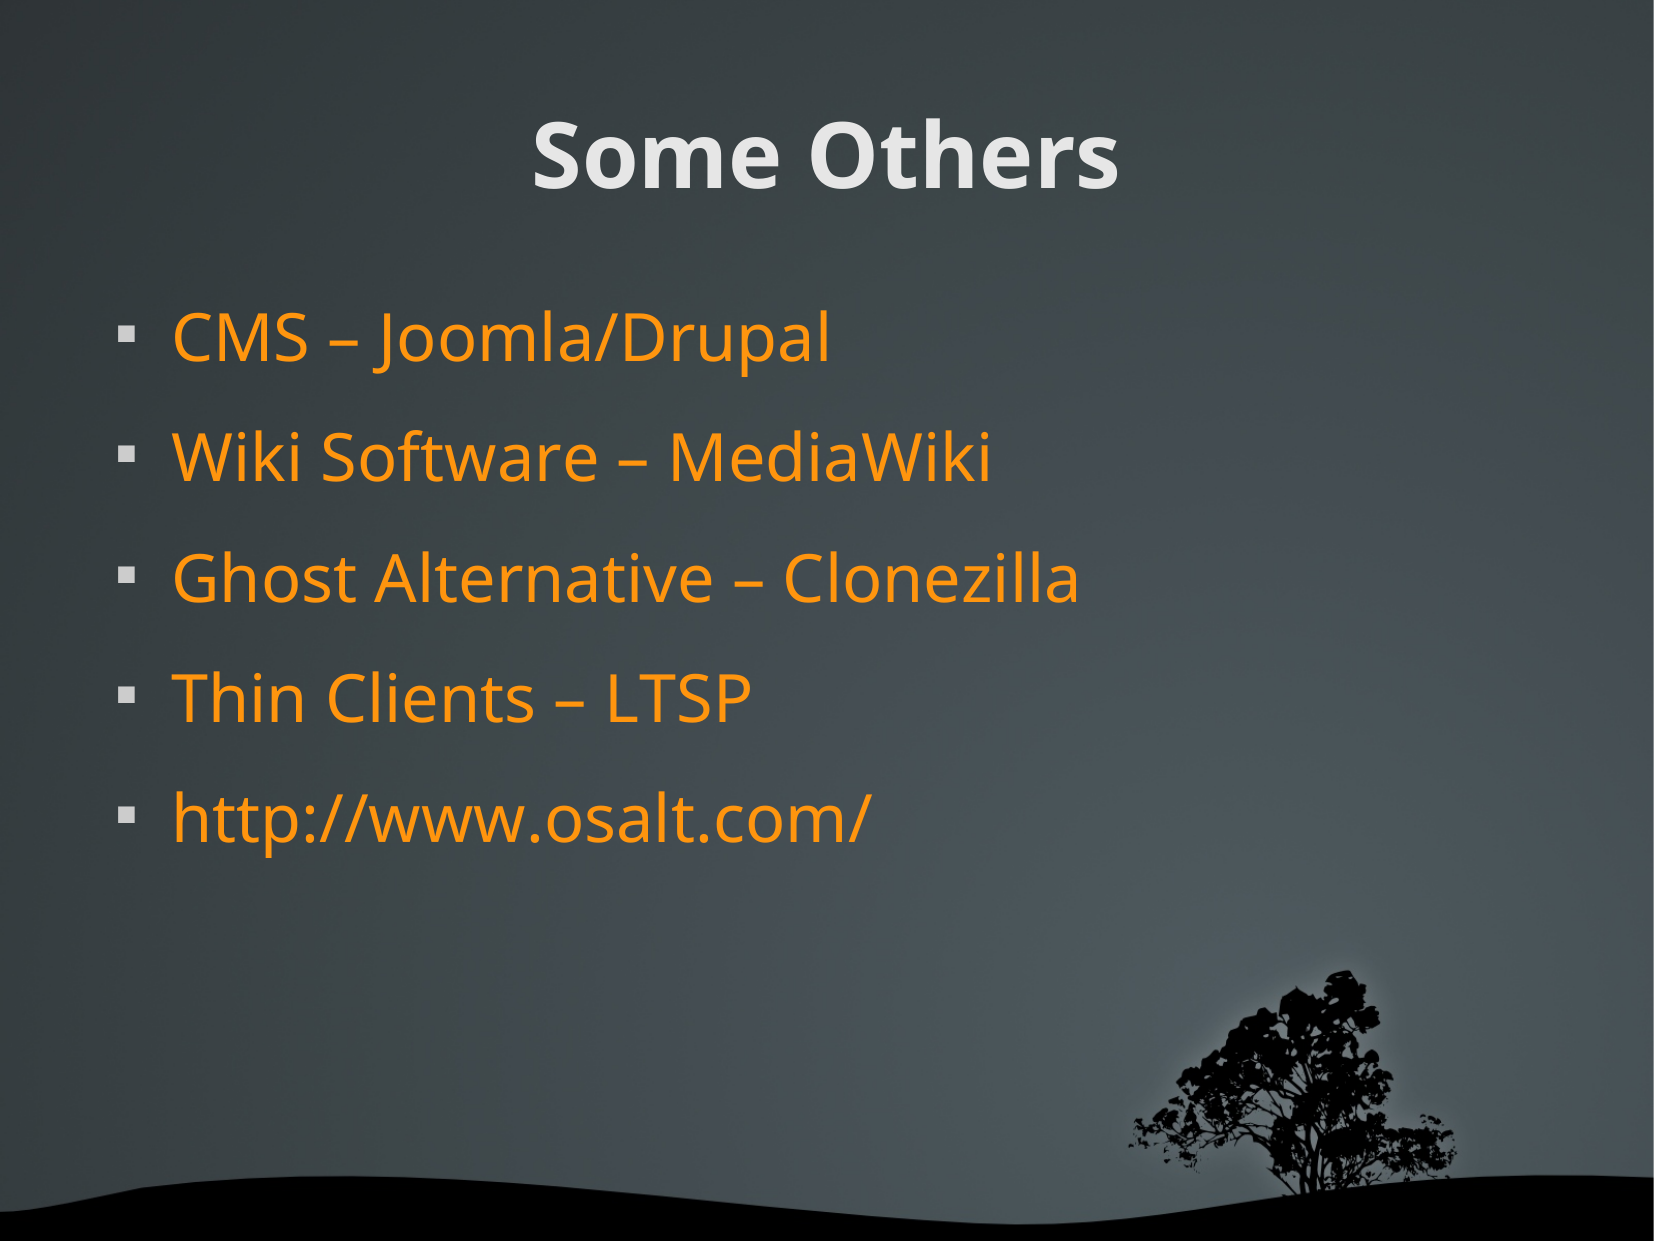

# Some Others
CMS – Joomla/Drupal
Wiki Software – MediaWiki
Ghost Alternative – Clonezilla
Thin Clients – LTSP
http://www.osalt.com/